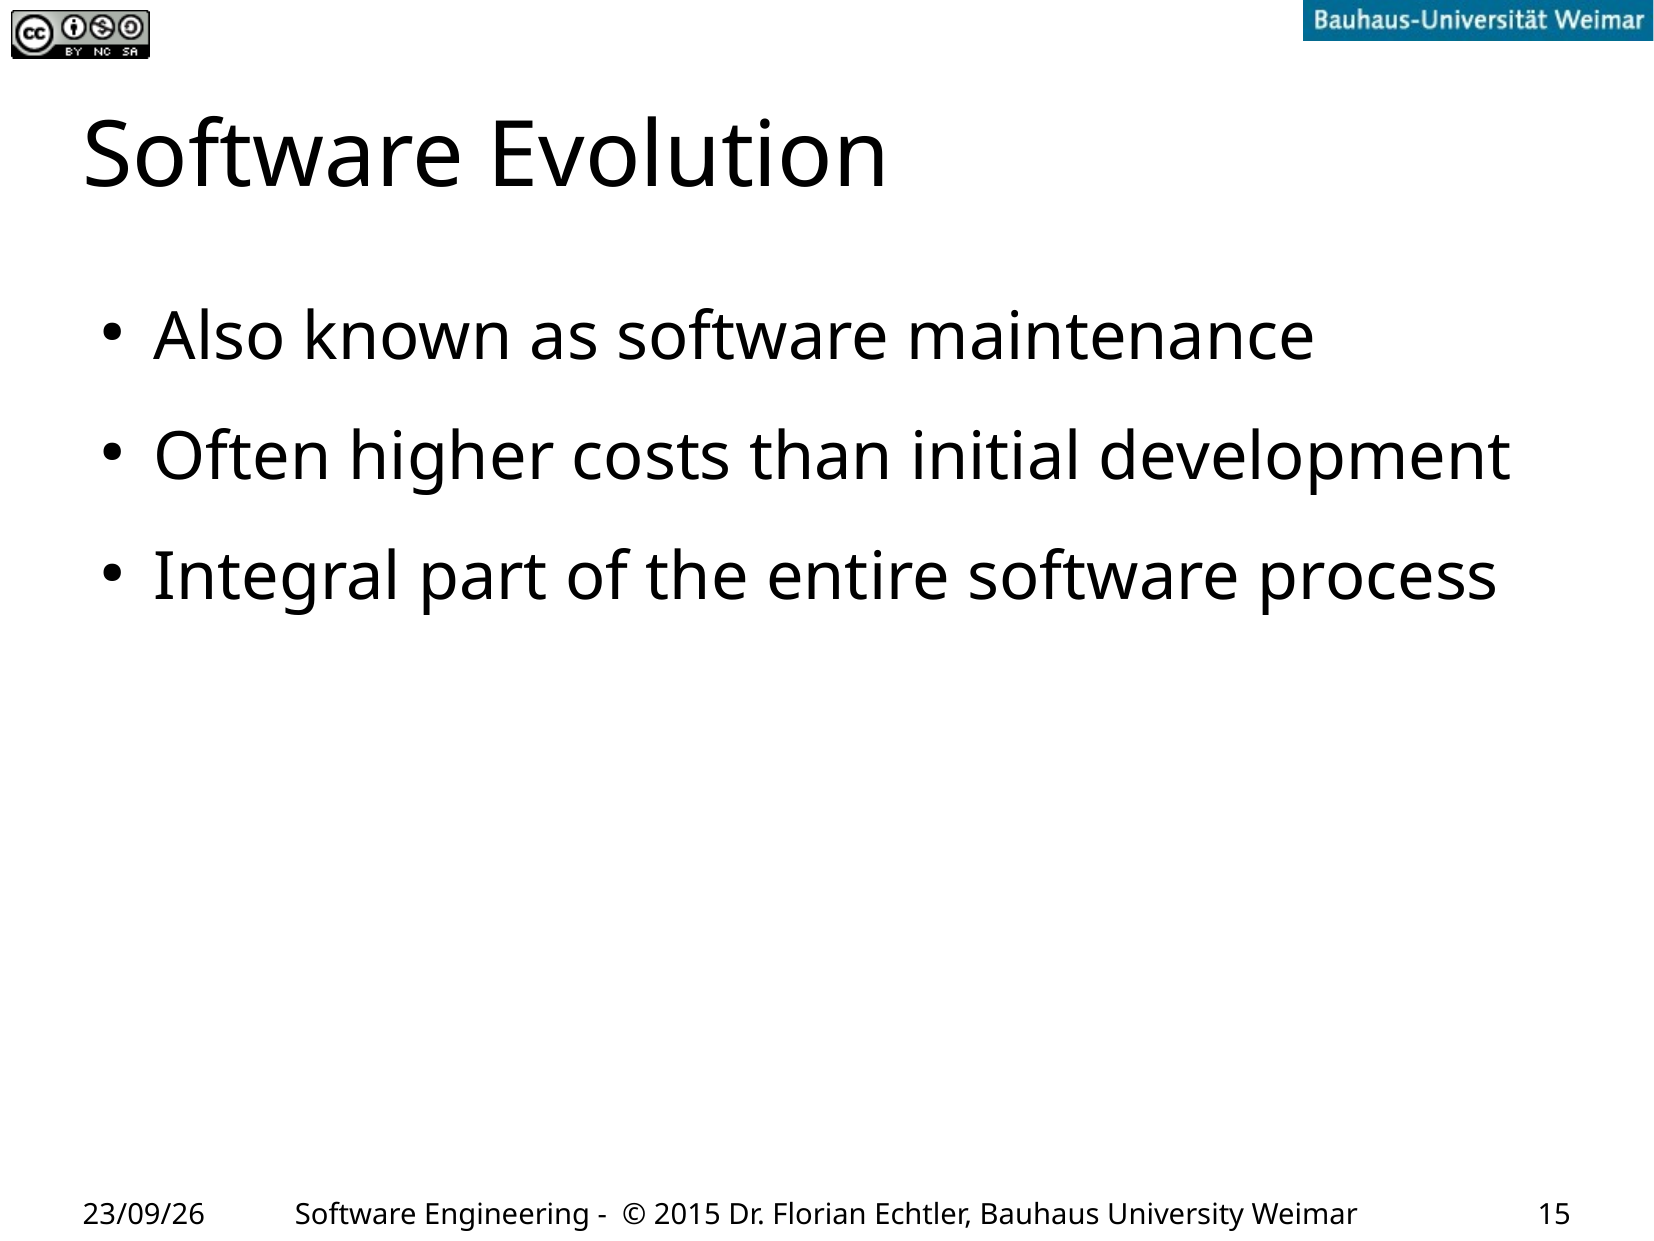

# Software Evolution
Also known as software maintenance
Often higher costs than initial development
Integral part of the entire software process
Software Engineering - © 2015 Dr. Florian Echtler, Bauhaus University Weimar
15